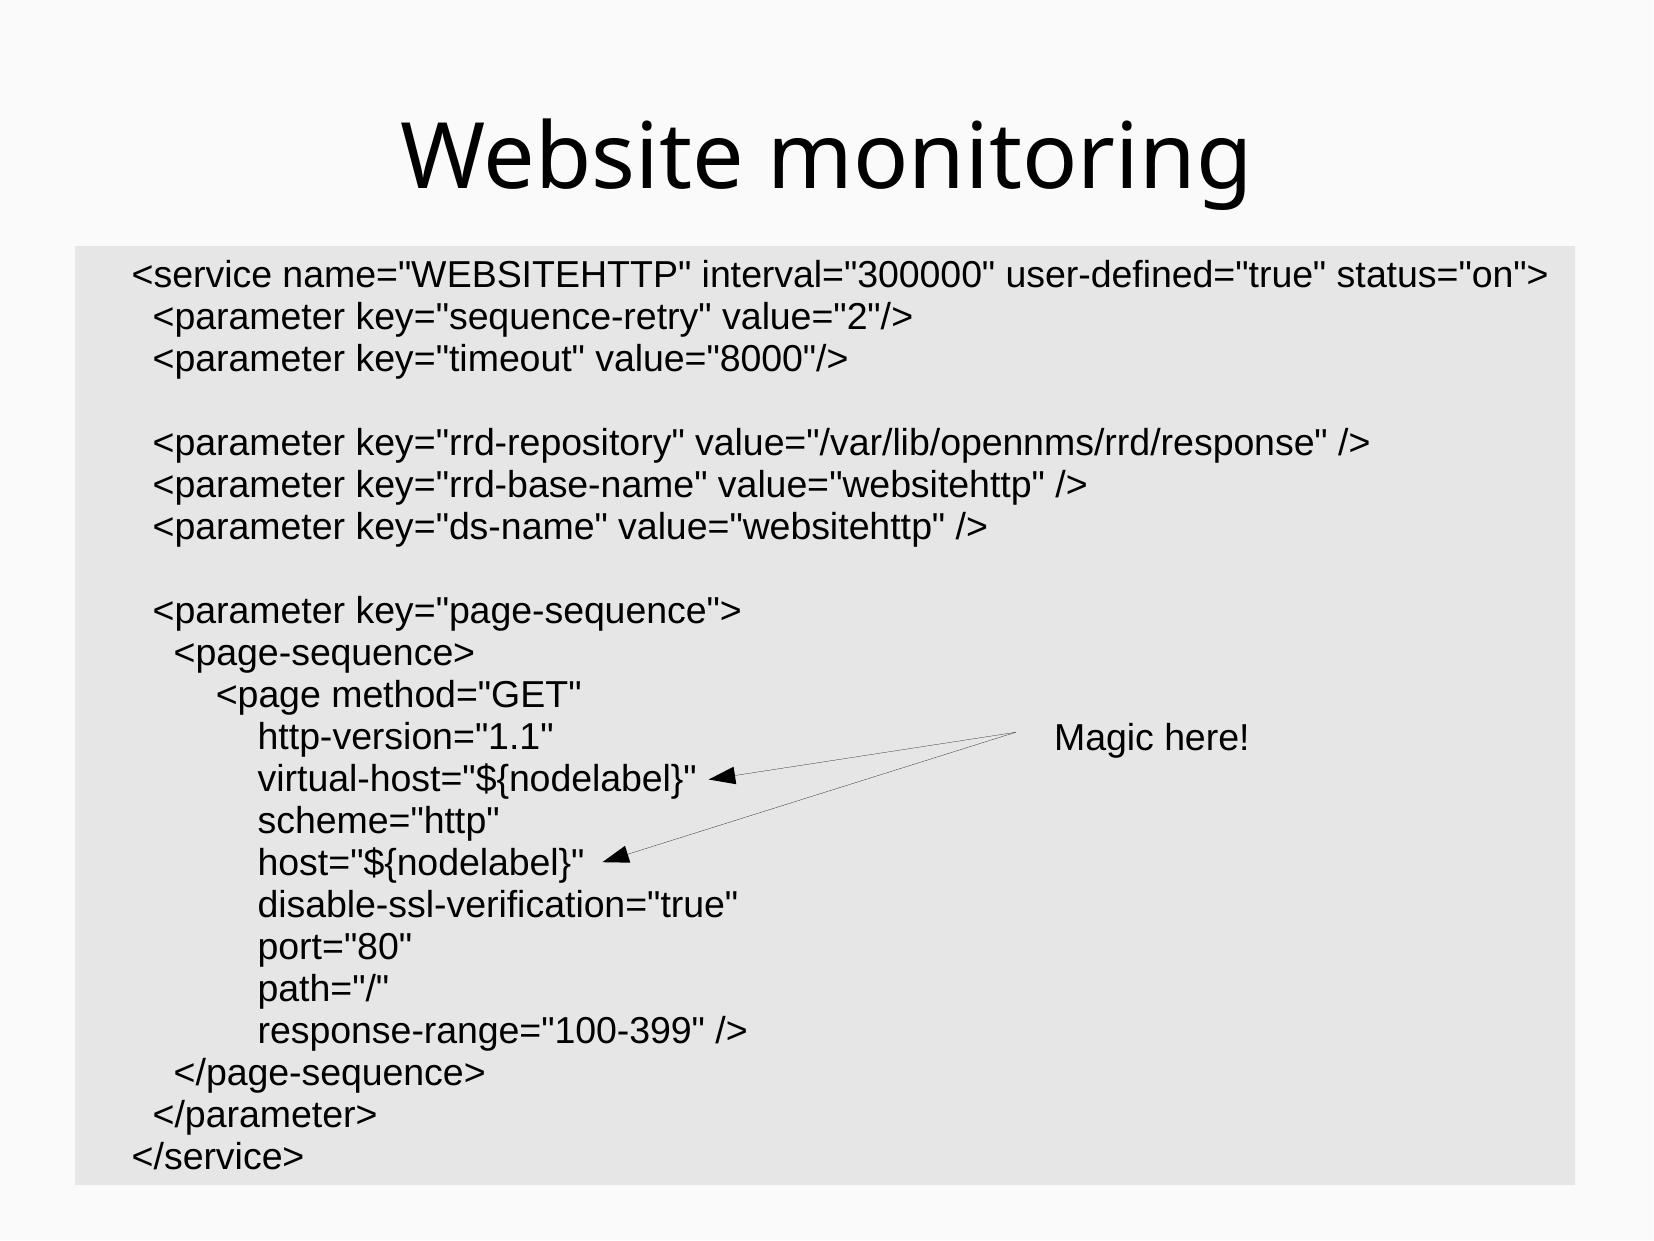

# Website monitoring
 <service name="WEBSITEHTTP" interval="300000" user-defined="true" status="on">
 <parameter key="sequence-retry" value="2"/>
 <parameter key="timeout" value="8000"/>
 <parameter key="rrd-repository" value="/var/lib/opennms/rrd/response" />
 <parameter key="rrd-base-name" value="websitehttp" />
 <parameter key="ds-name" value="websitehttp" />
 <parameter key="page-sequence">
 <page-sequence>
 <page method="GET"
 http-version="1.1"
 virtual-host="${nodelabel}"
 scheme="http"
 host="${nodelabel}"
 disable-ssl-verification="true"
 port="80"
 path="/"
 response-range="100-399" />
 </page-sequence>
 </parameter>
 </service>
Magic here!